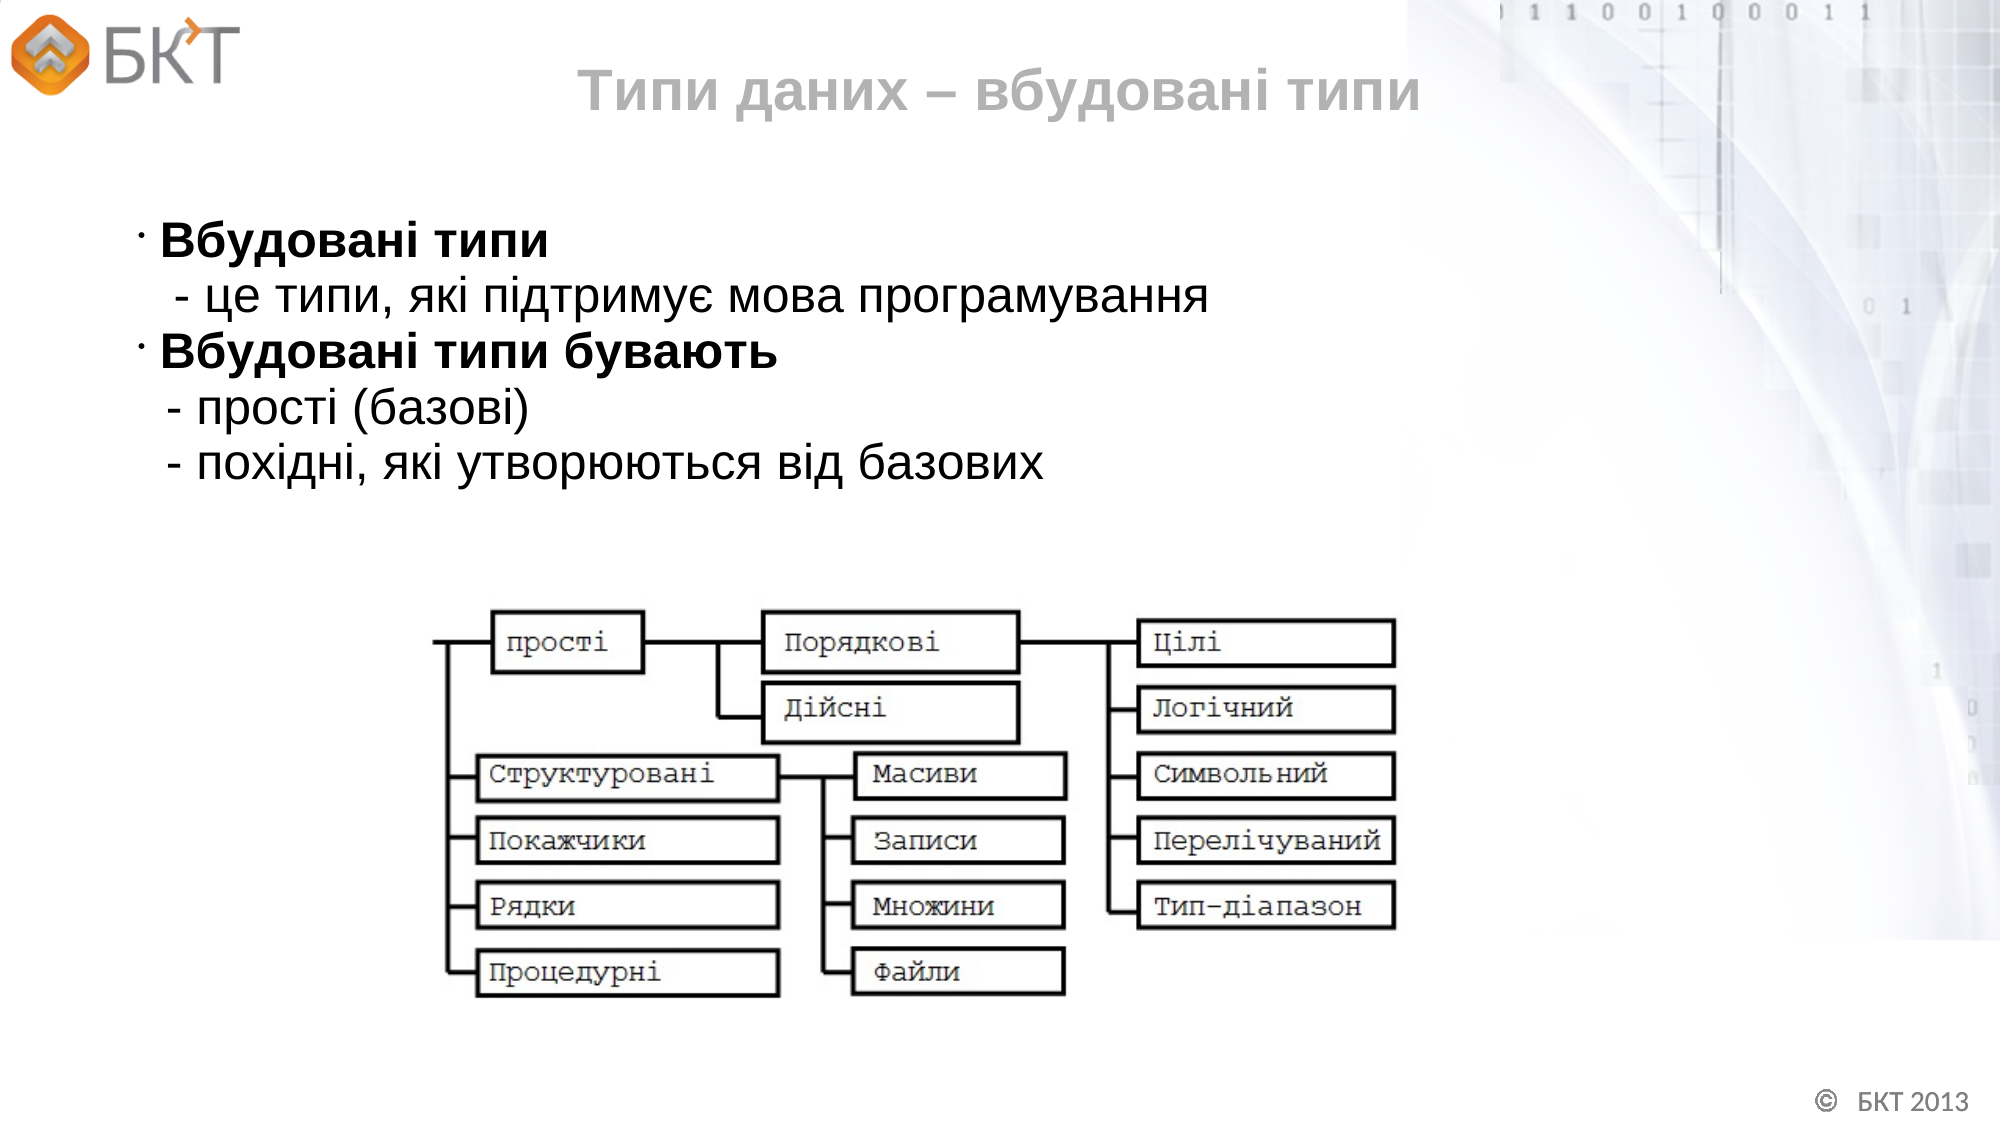

Типи даних – вбудовані типи
 Вбудовані типи
 - це типи, які підтримує мова програмування
 Вбудовані типи бувають
 - прості (базові)
 - похідні, які утворюються від базових
БКТ 2013
БКТ 2013
БКТ 2013